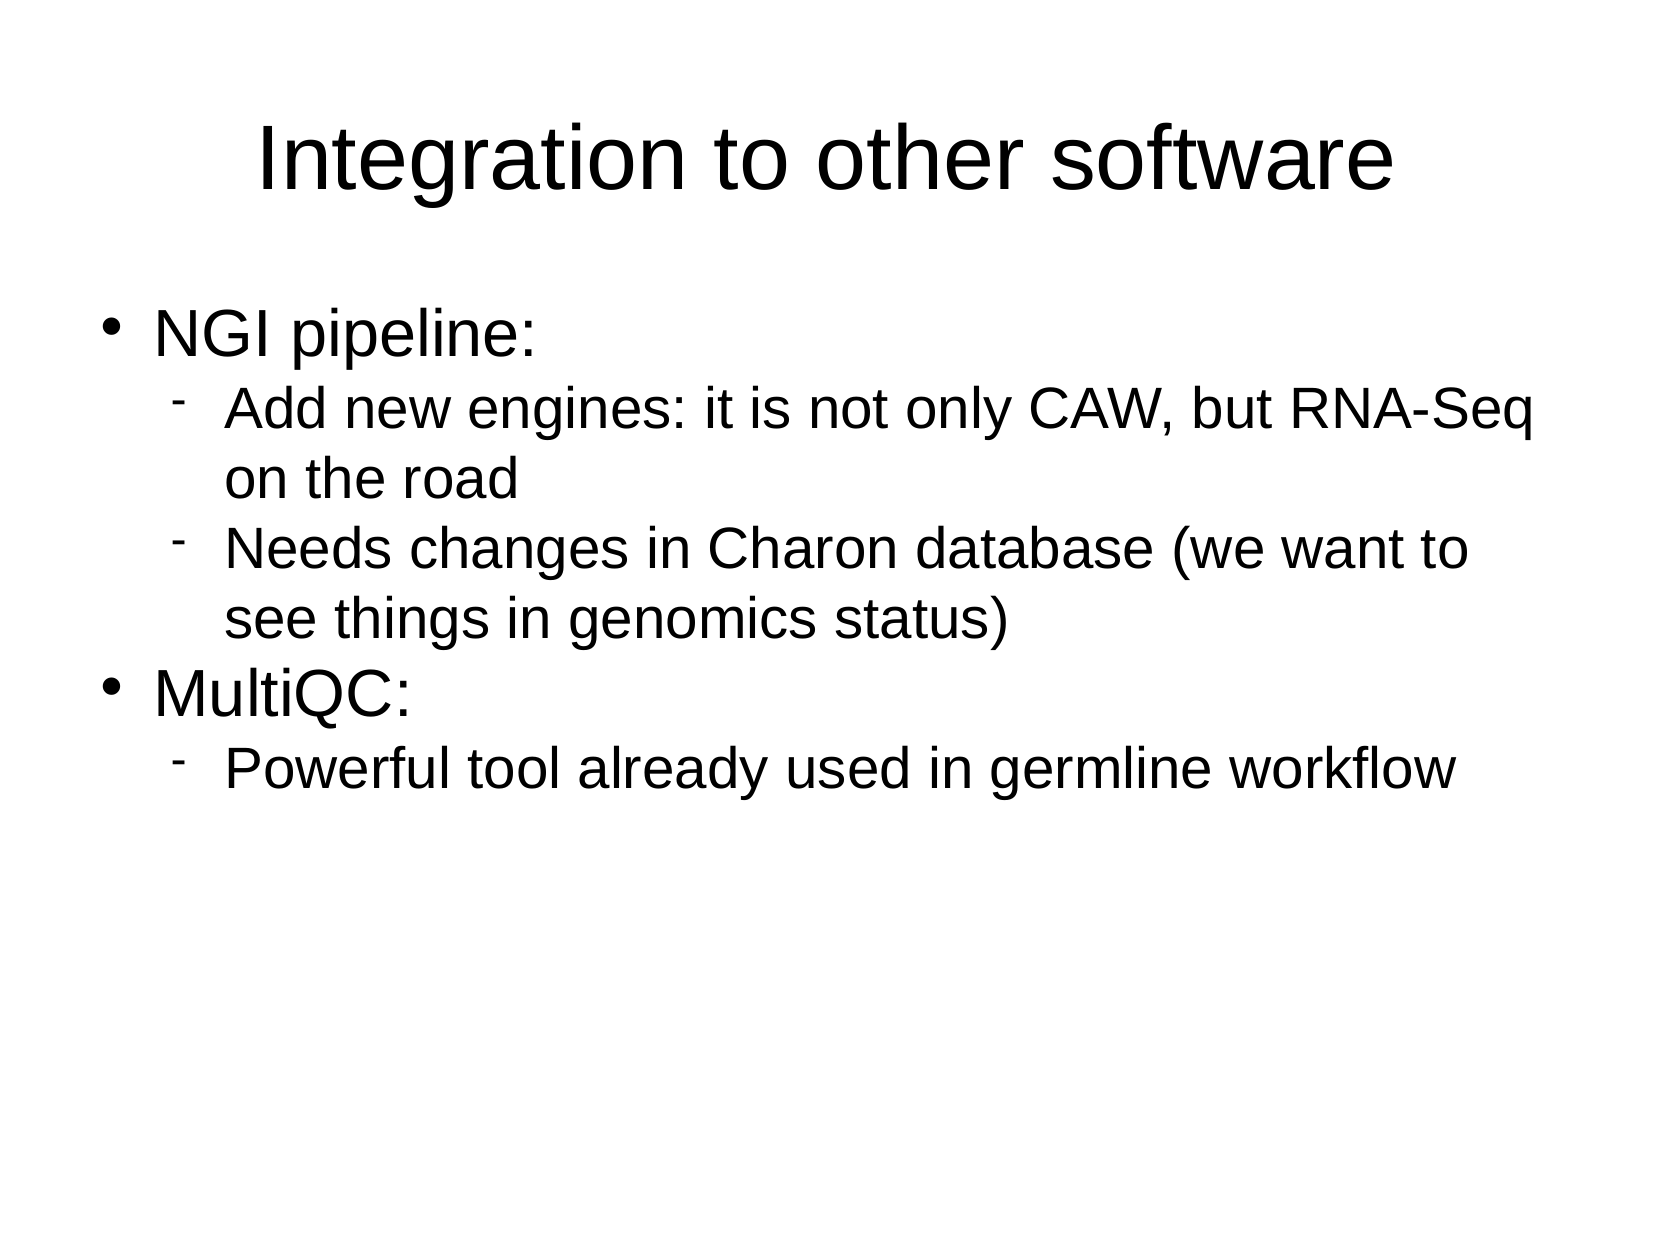

Integration to other software
NGI pipeline:
Add new engines: it is not only CAW, but RNA-Seq on the road
Needs changes in Charon database (we want to see things in genomics status)
MultiQC:
Powerful tool already used in germline workflow